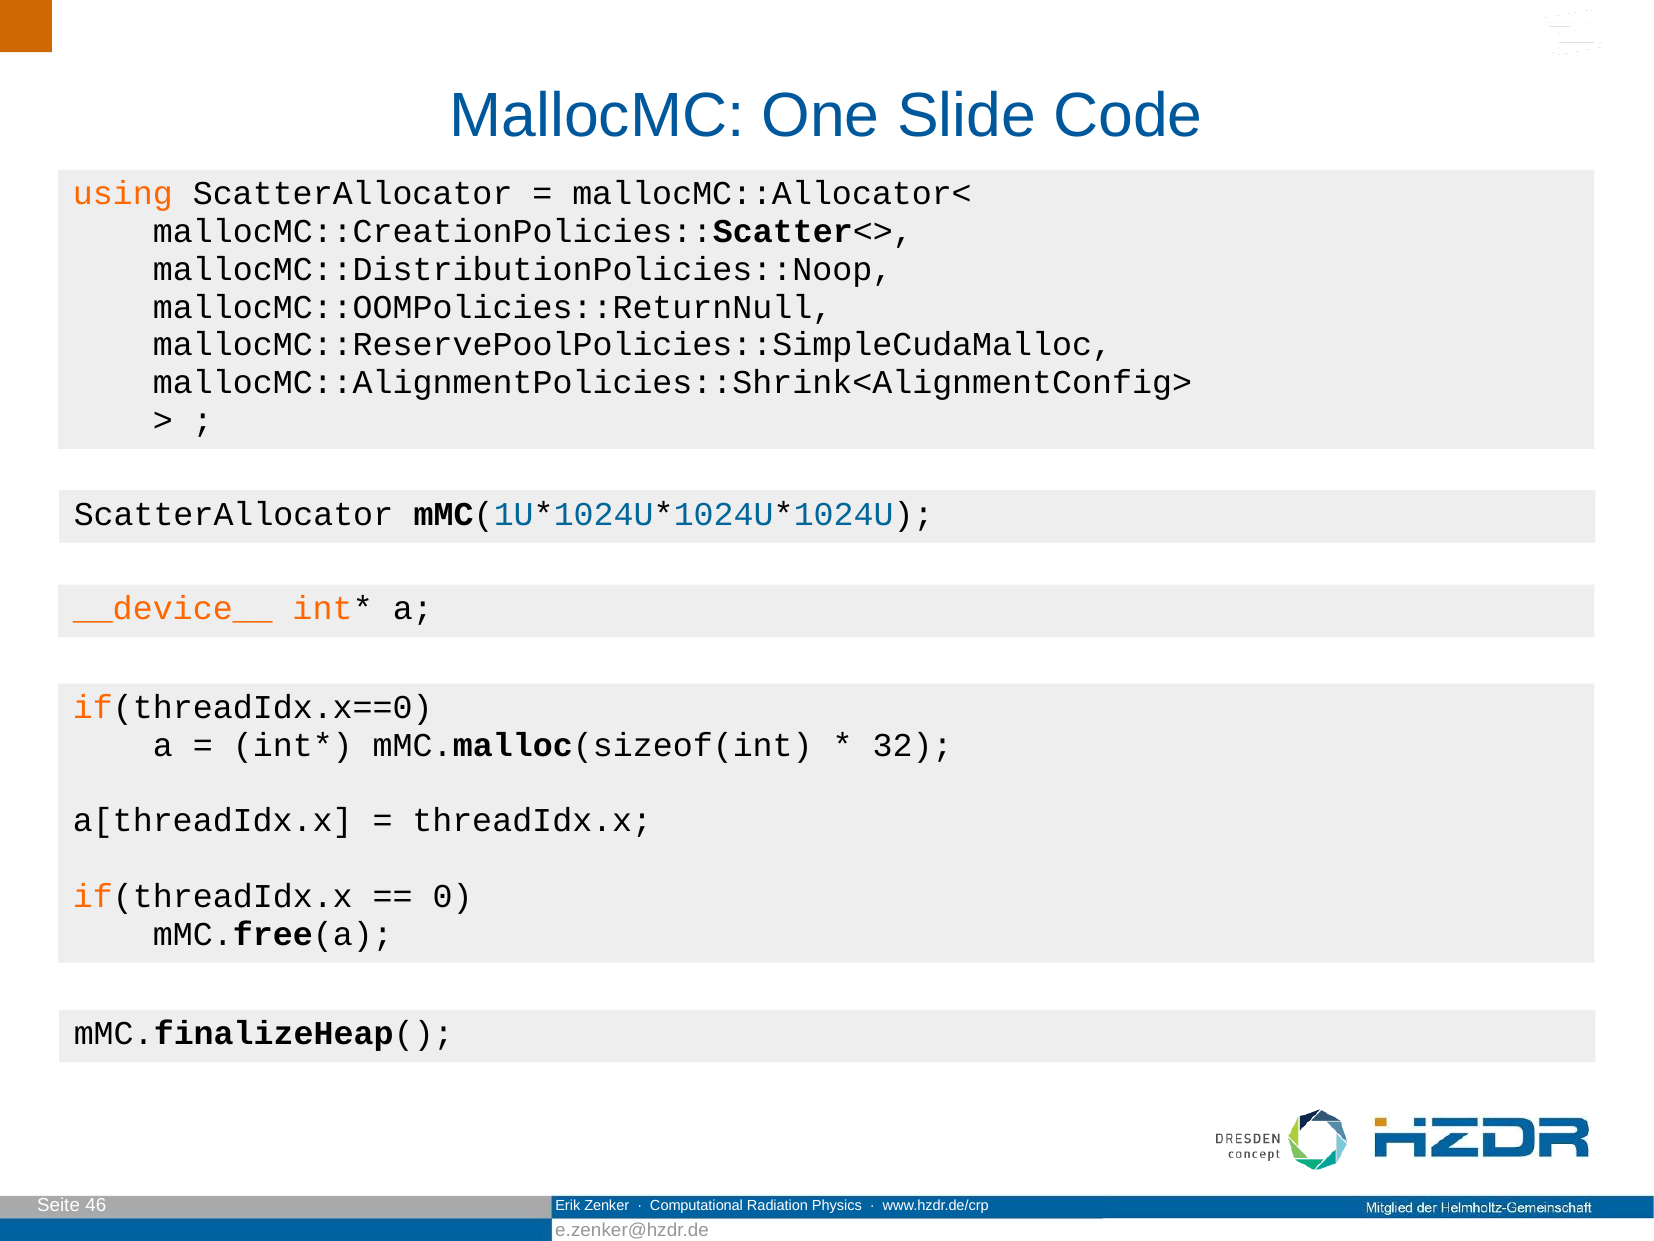

# MallocMC: One Slide Code
using ScatterAllocator = mallocMC::Allocator<
 mallocMC::CreationPolicies::Scatter<>,
 mallocMC::DistributionPolicies::Noop,
 mallocMC::OOMPolicies::ReturnNull,
 mallocMC::ReservePoolPolicies::SimpleCudaMalloc,
 mallocMC::AlignmentPolicies::Shrink<AlignmentConfig>
 > ;
ScatterAllocator mMC(1U*1024U*1024U*1024U);
__device__ int* a;
if(threadIdx.x==0)
 a = (int*) mMC.malloc(sizeof(int) * 32);
a[threadIdx.x] = threadIdx.x;
if(threadIdx.x == 0)
 mMC.free(a);
mMC.finalizeHeap();